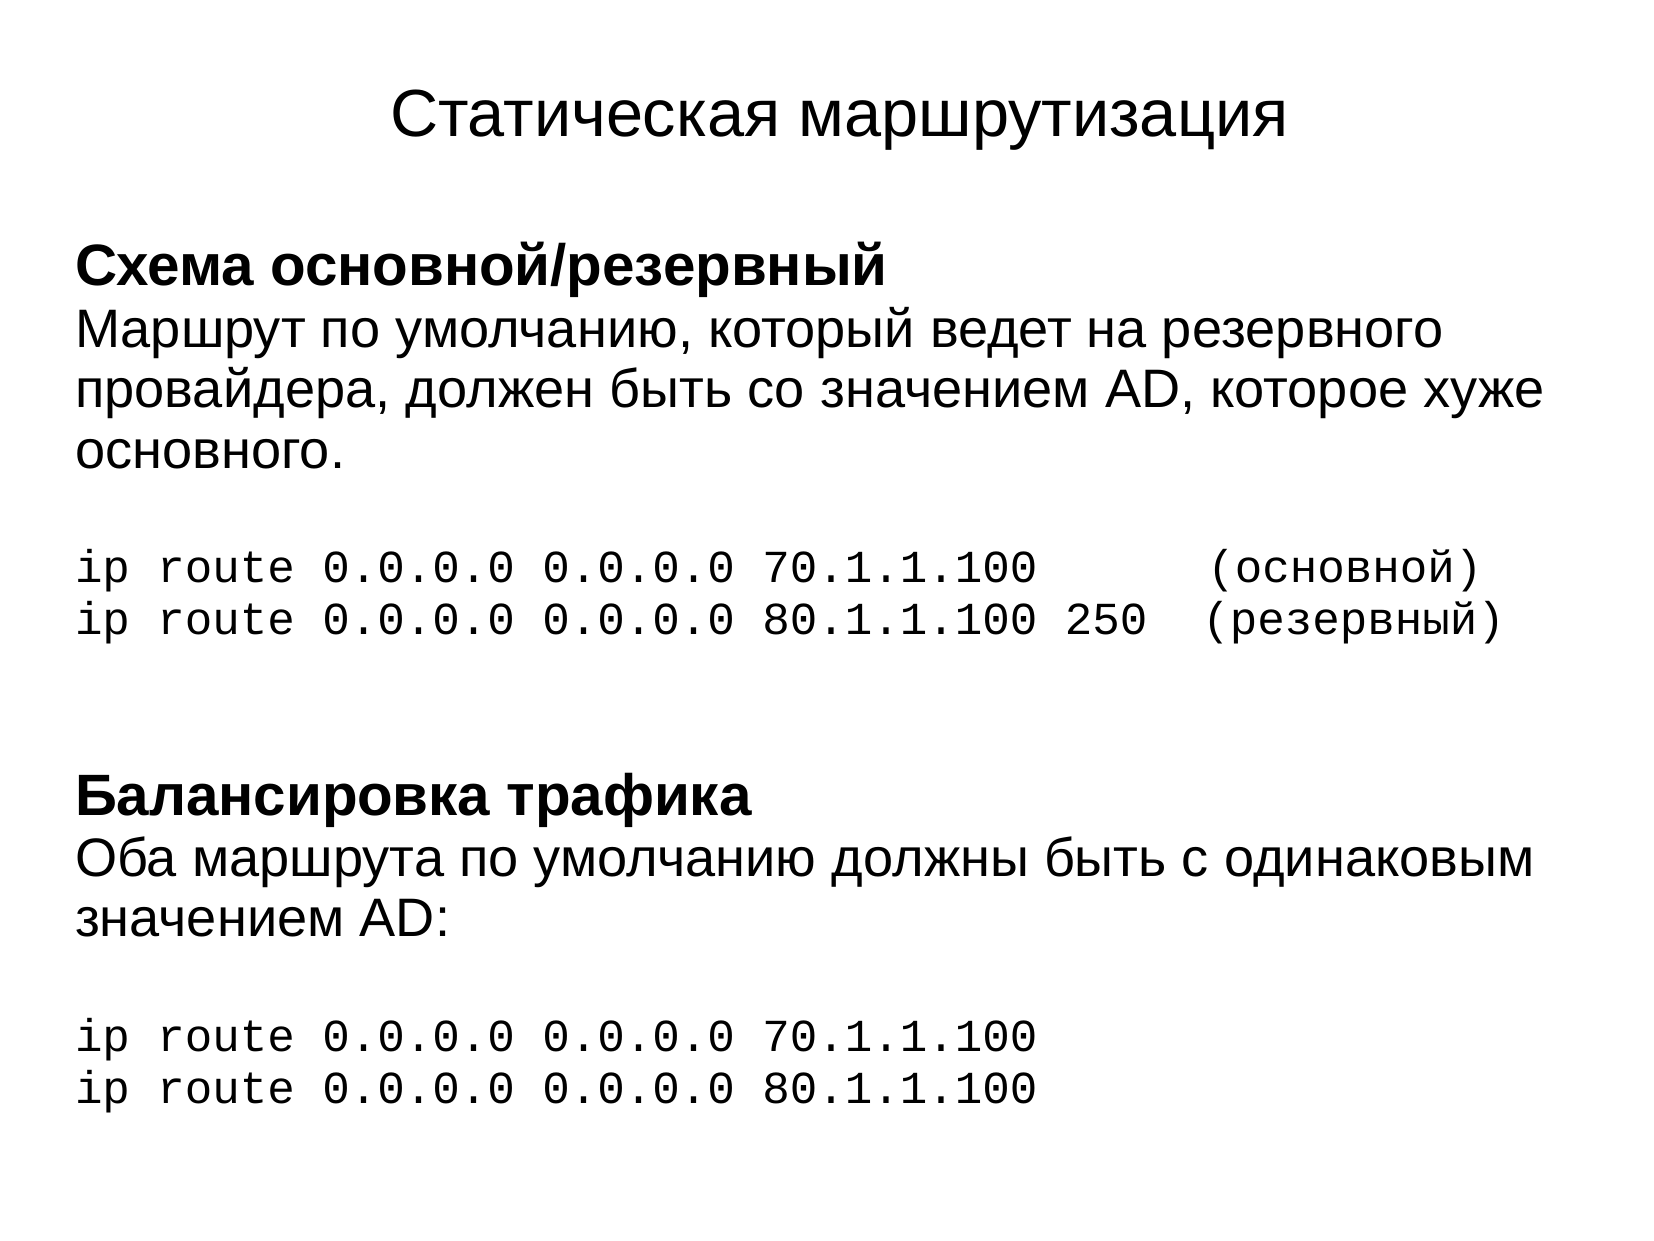

# Статическая маршрутизация
Схема основной/резервный
Маршрут по умолчанию, который ведет на резервного провайдера, должен быть со значением AD, которое хуже основного.
ip route 0.0.0.0 0.0.0.0 70.1.1.100		 (основной)
ip route 0.0.0.0 0.0.0.0 80.1.1.100 250 (резервный)
Балансировка трафика
Оба маршрута по умолчанию должны быть с одинаковым значением AD:
ip route 0.0.0.0 0.0.0.0 70.1.1.100
ip route 0.0.0.0 0.0.0.0 80.1.1.100